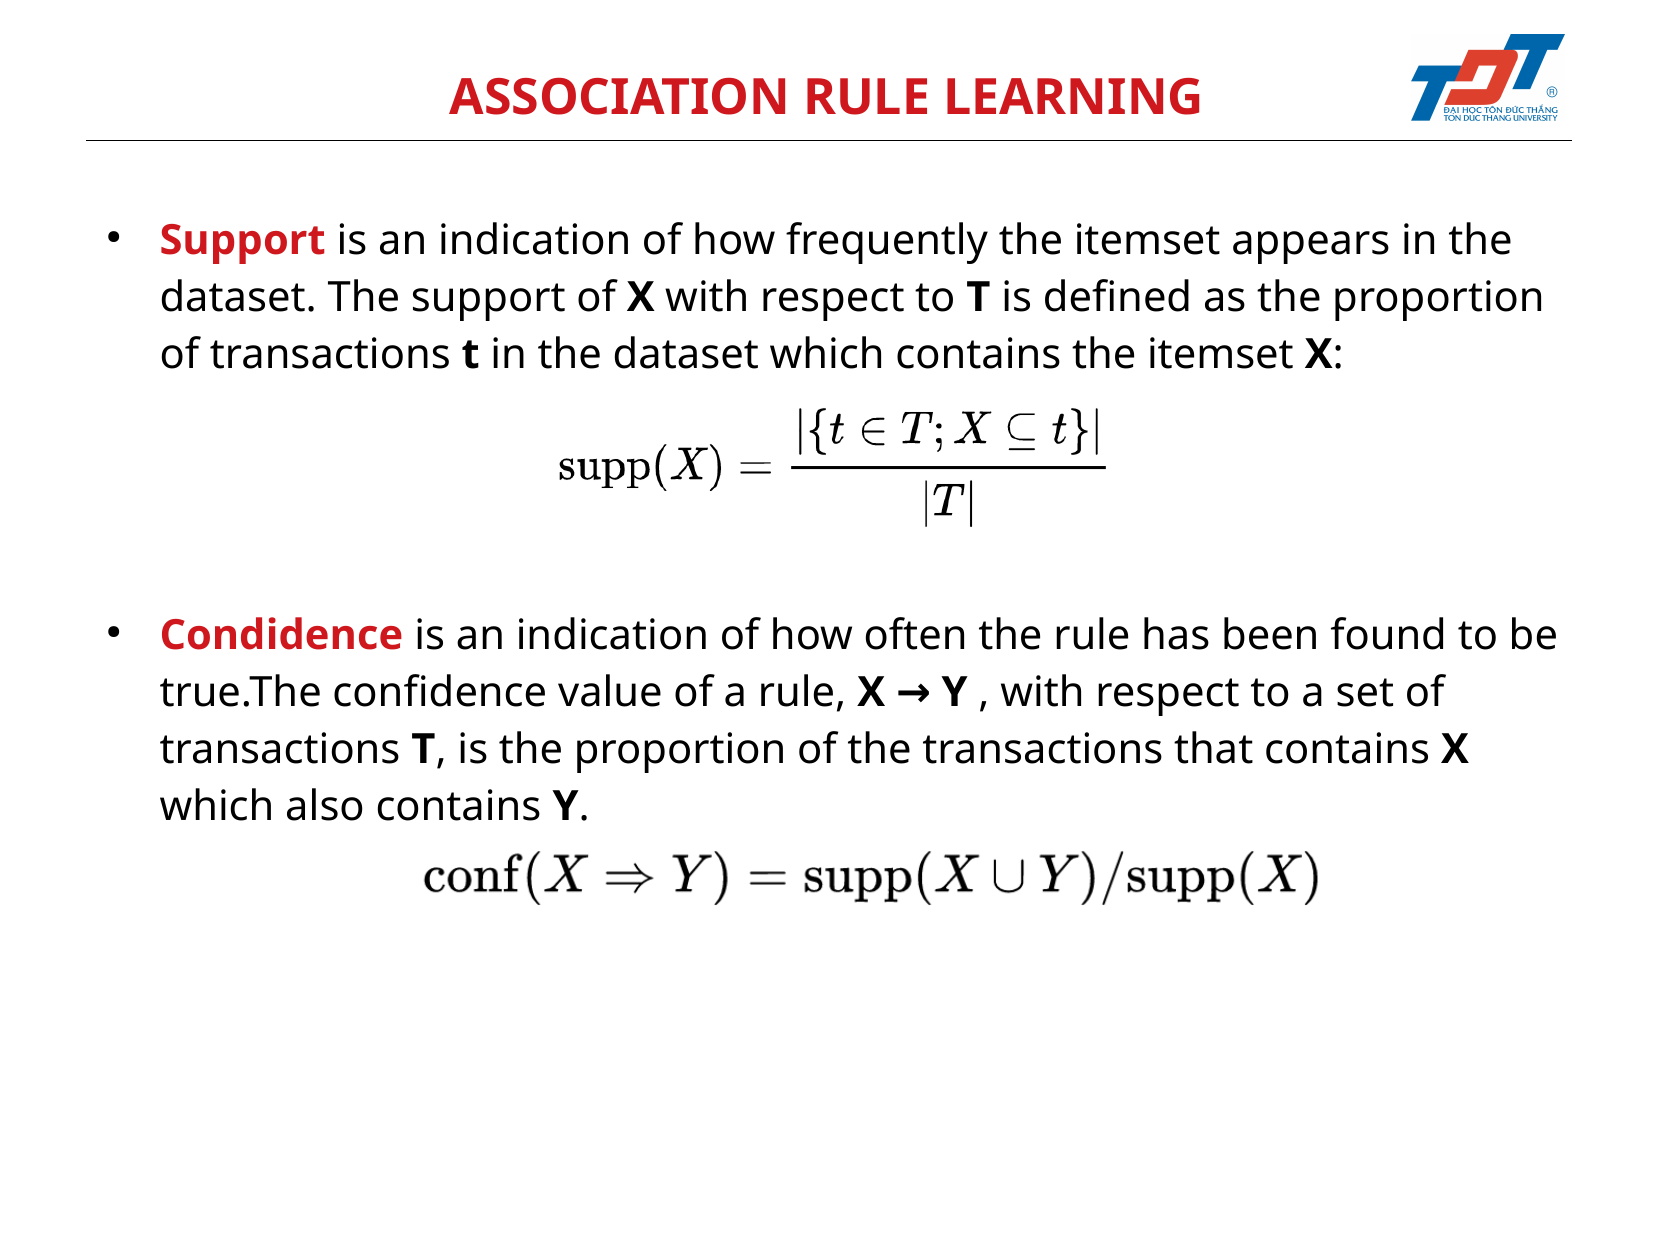

# ASSOCIATION RULE LEARNING
Support is an indication of how frequently the itemset appears in the dataset. The support of X with respect to T is defined as the proportion of transactions t in the dataset which contains the itemset X:
Condidence is an indication of how often the rule has been found to be true.The confidence value of a rule, X → Y , with respect to a set of transactions T, is the proportion of the transactions that contains X which also contains Y.